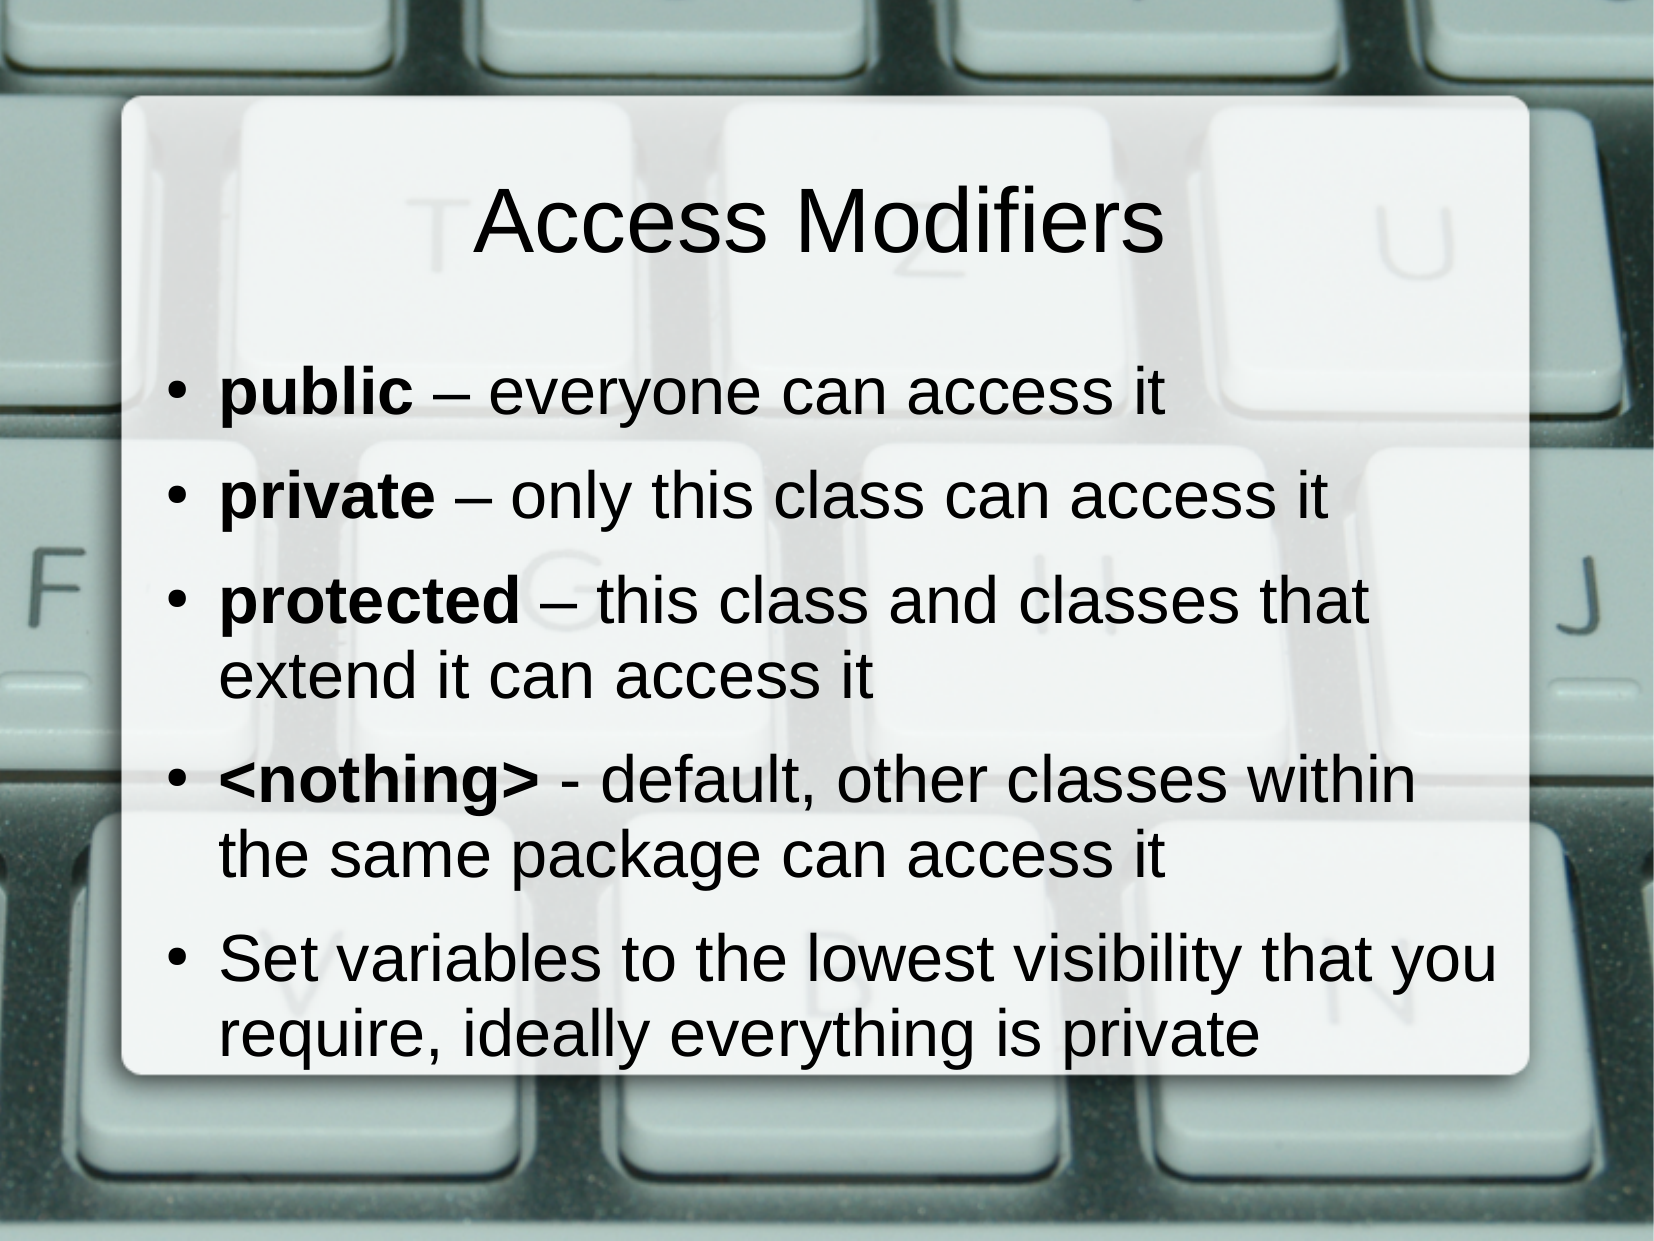

# Access Modifiers
public – everyone can access it
private – only this class can access it
protected – this class and classes that extend it can access it
<nothing> - default, other classes within the same package can access it
Set variables to the lowest visibility that you require, ideally everything is private